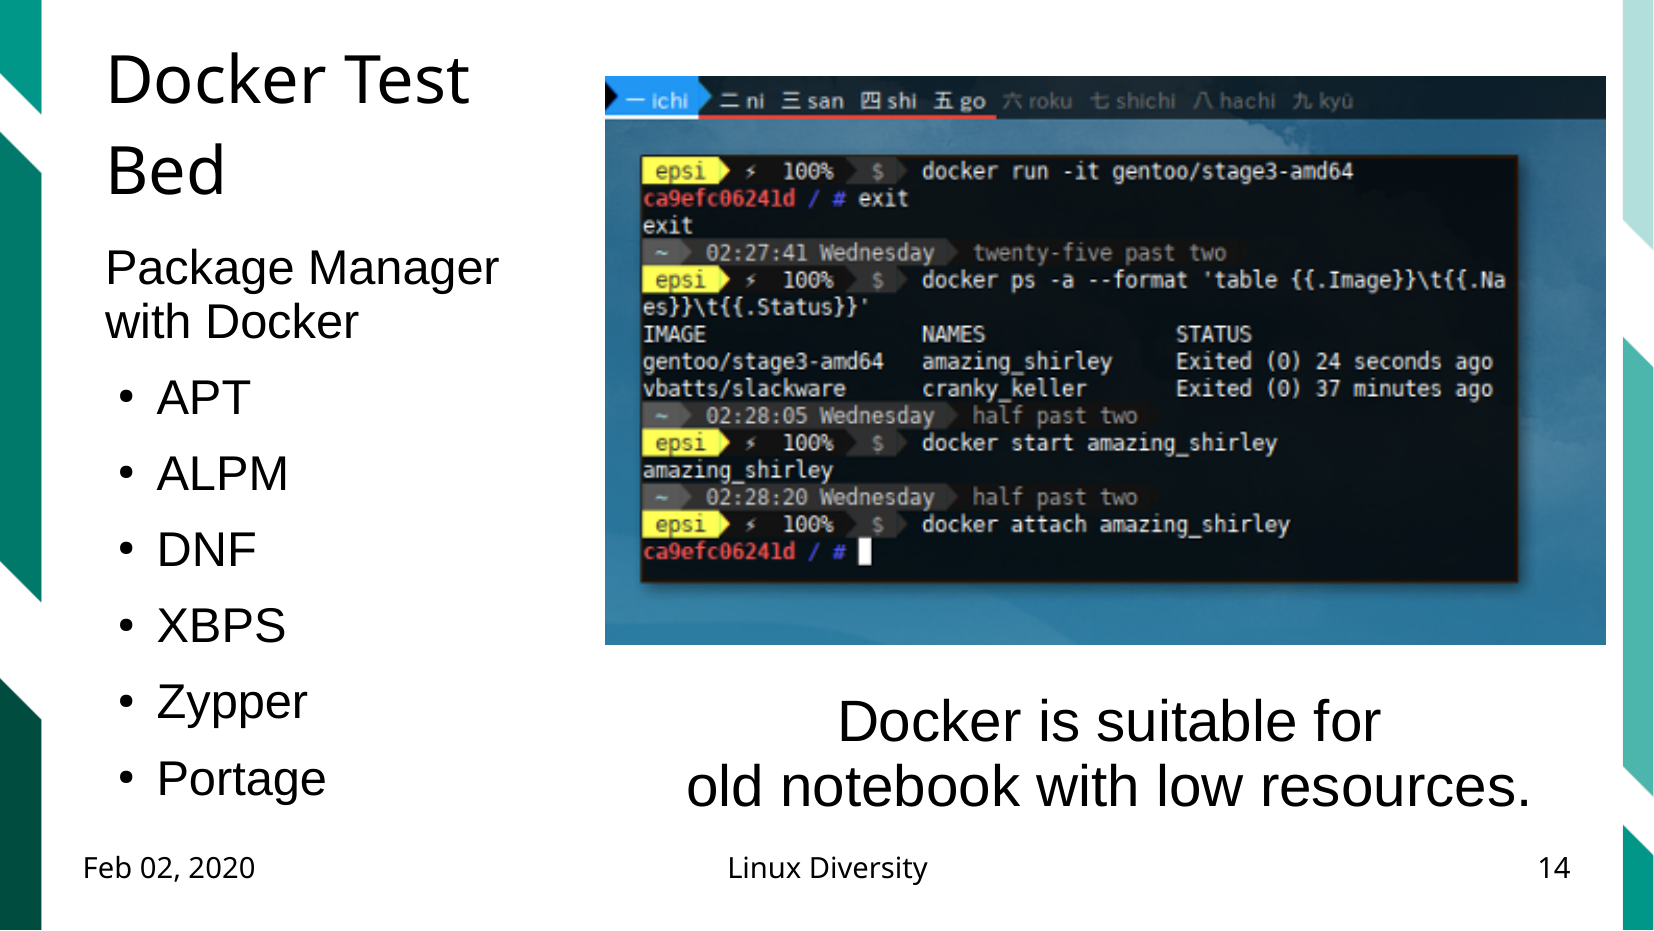

# Docker Test Bed
Package Manager with Docker
APT
ALPM
DNF
XBPS
Zypper
Portage
Docker is suitable for
old notebook with low resources.
Feb 02, 2020
Linux Diversity
14